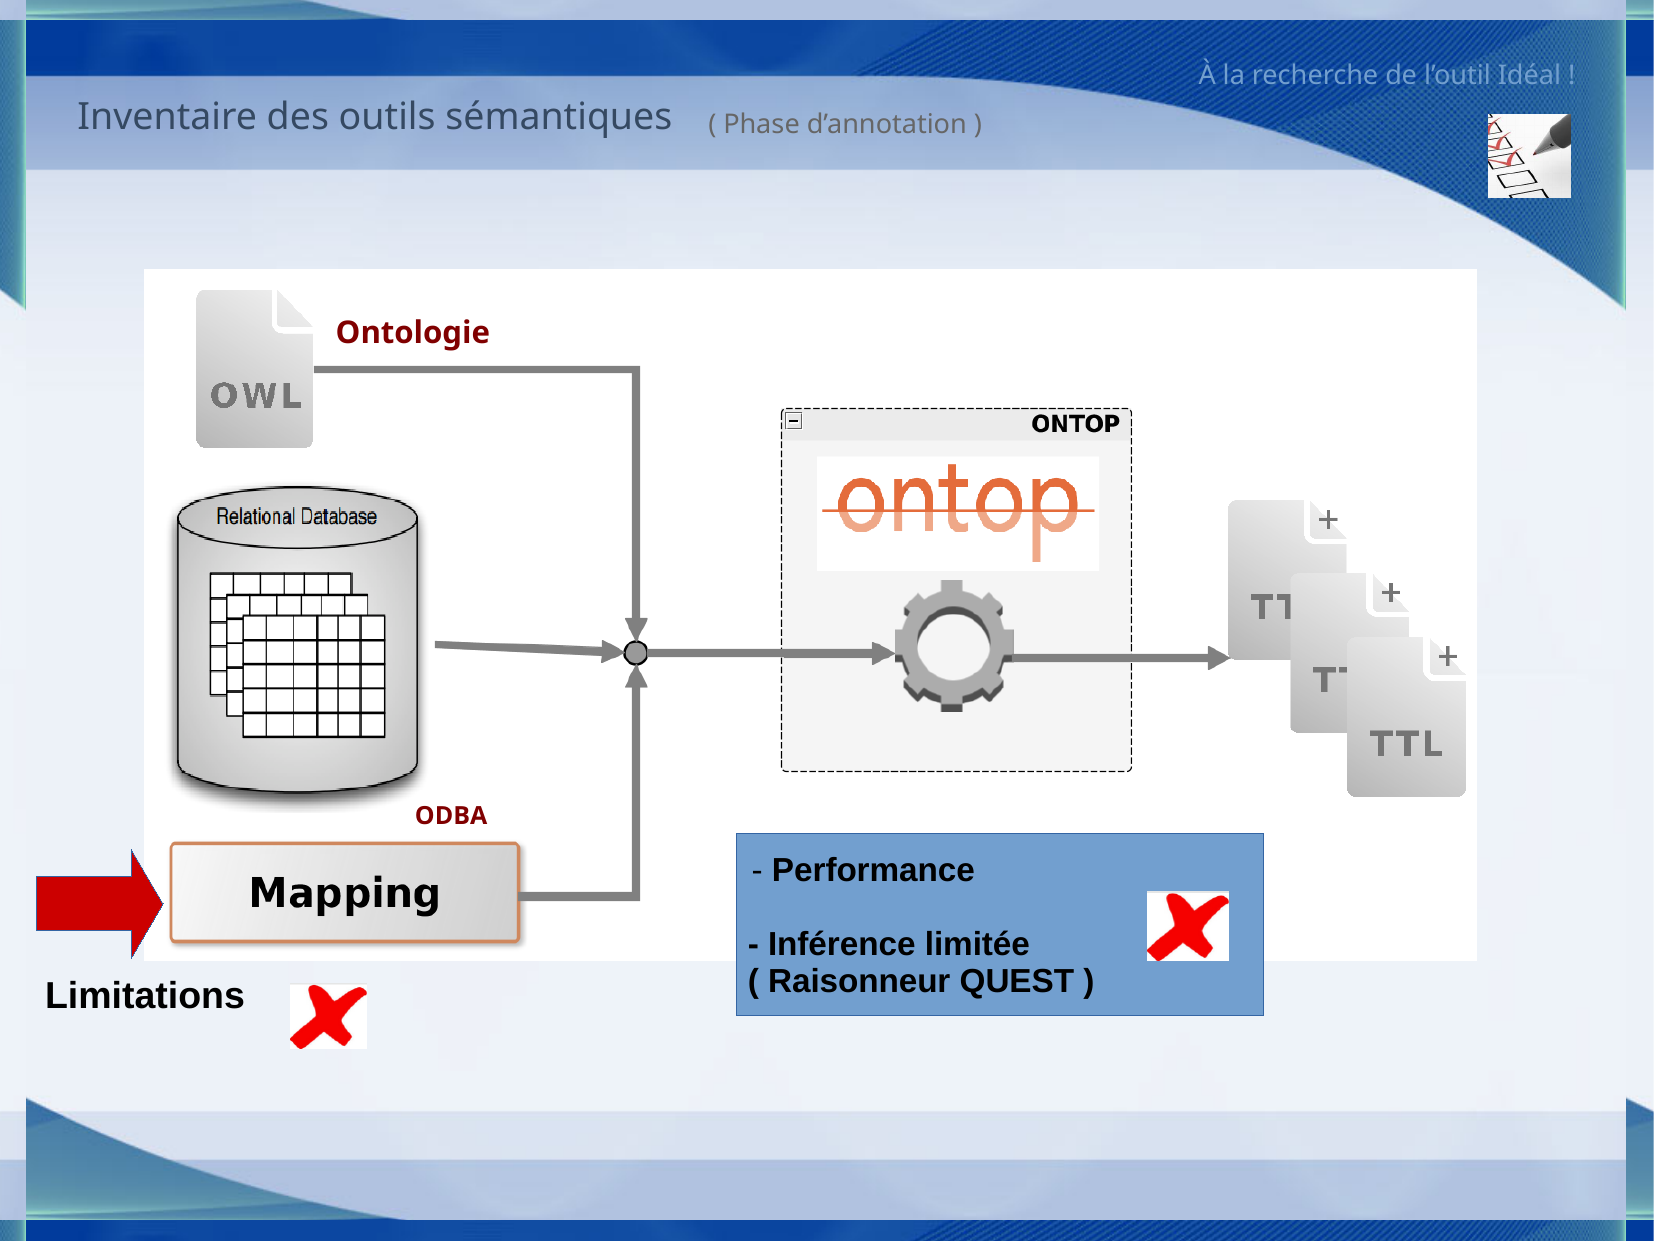

À la recherche de l’outil Idéal !
# Inventaire des outils sémantiques
( Phase d’annotation )
Ontologie
ODBA
- Performance
- Inférence limitée
( Raisonneur QUEST )
Limitations